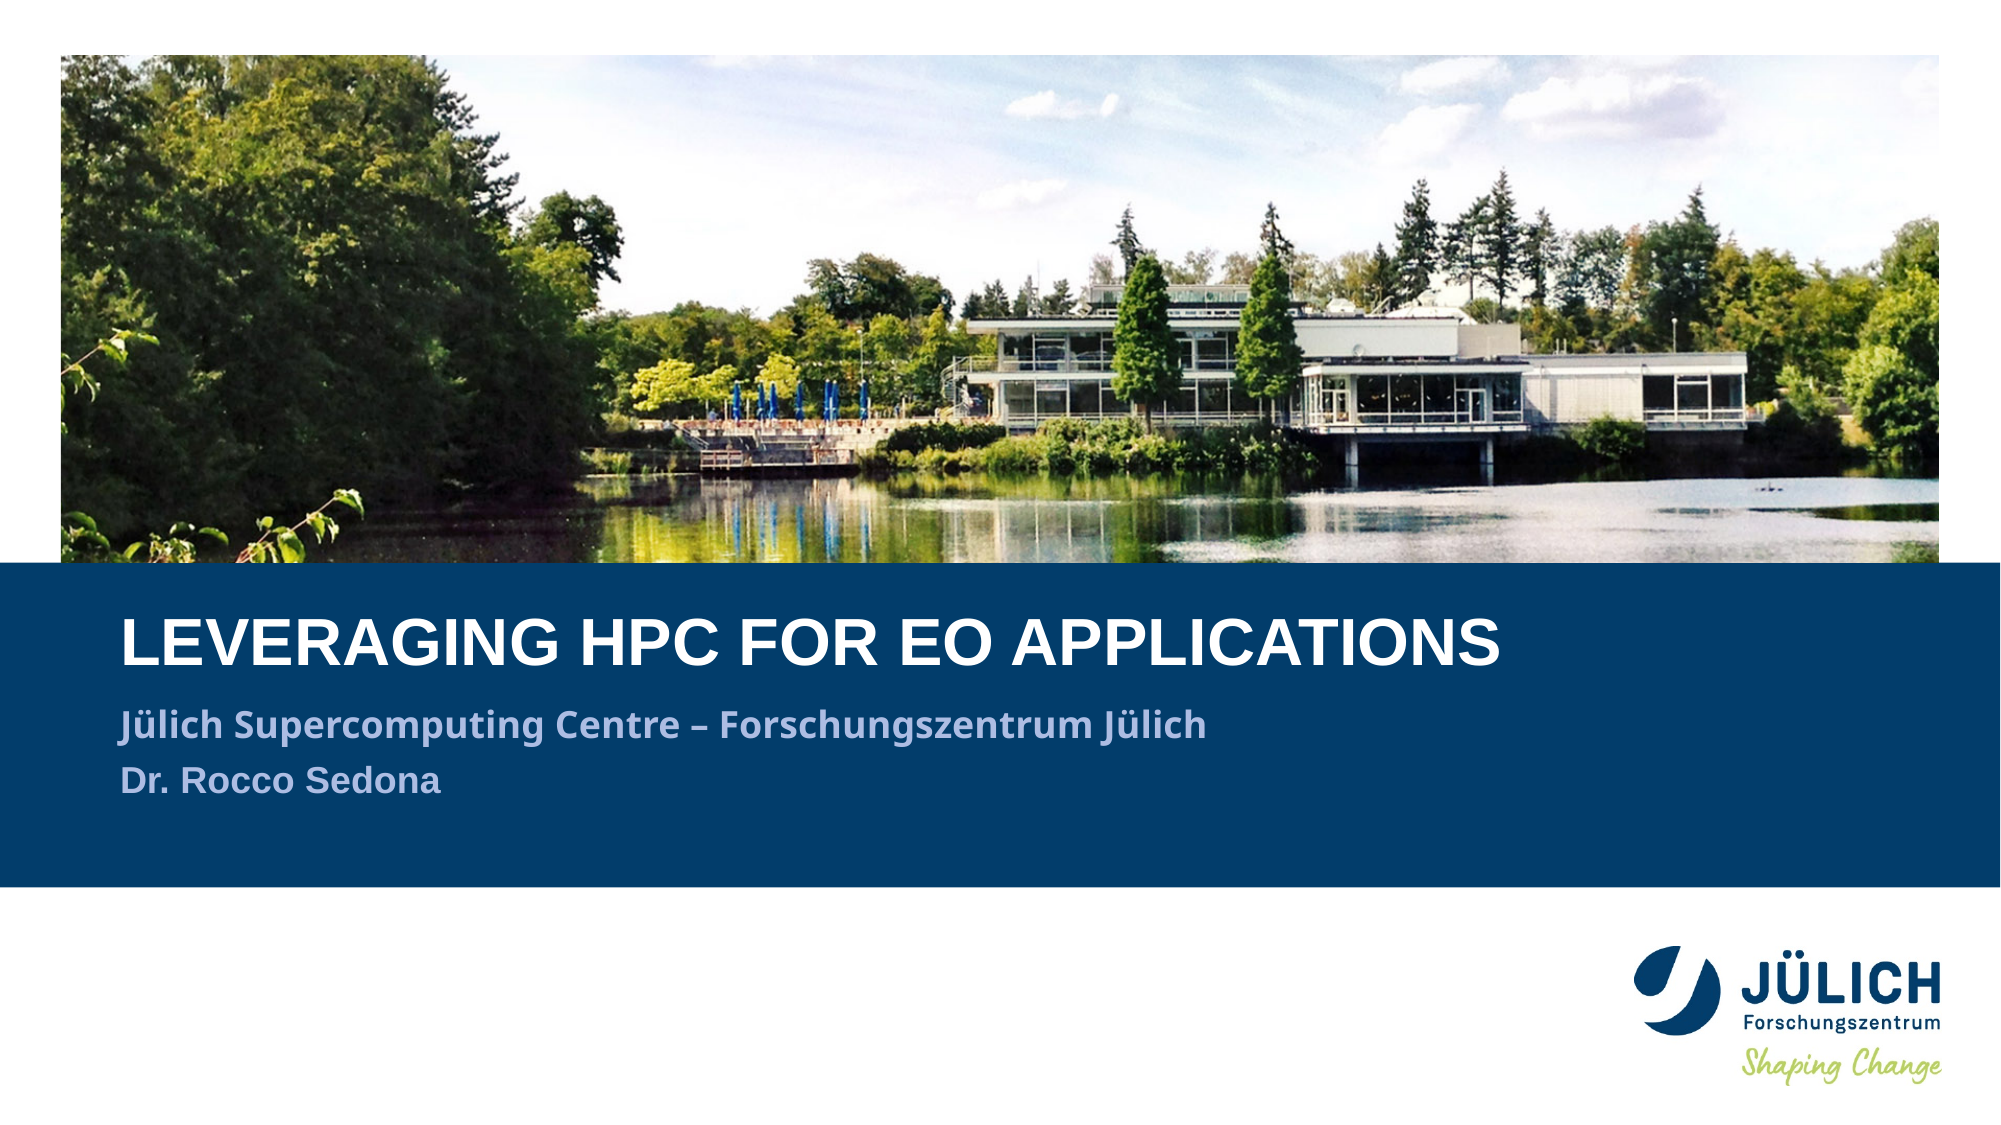

# Leveraging HPC for EO applications
Jülich Supercomputing Centre – Forschungszentrum Jülich
Dr. Rocco Sedona